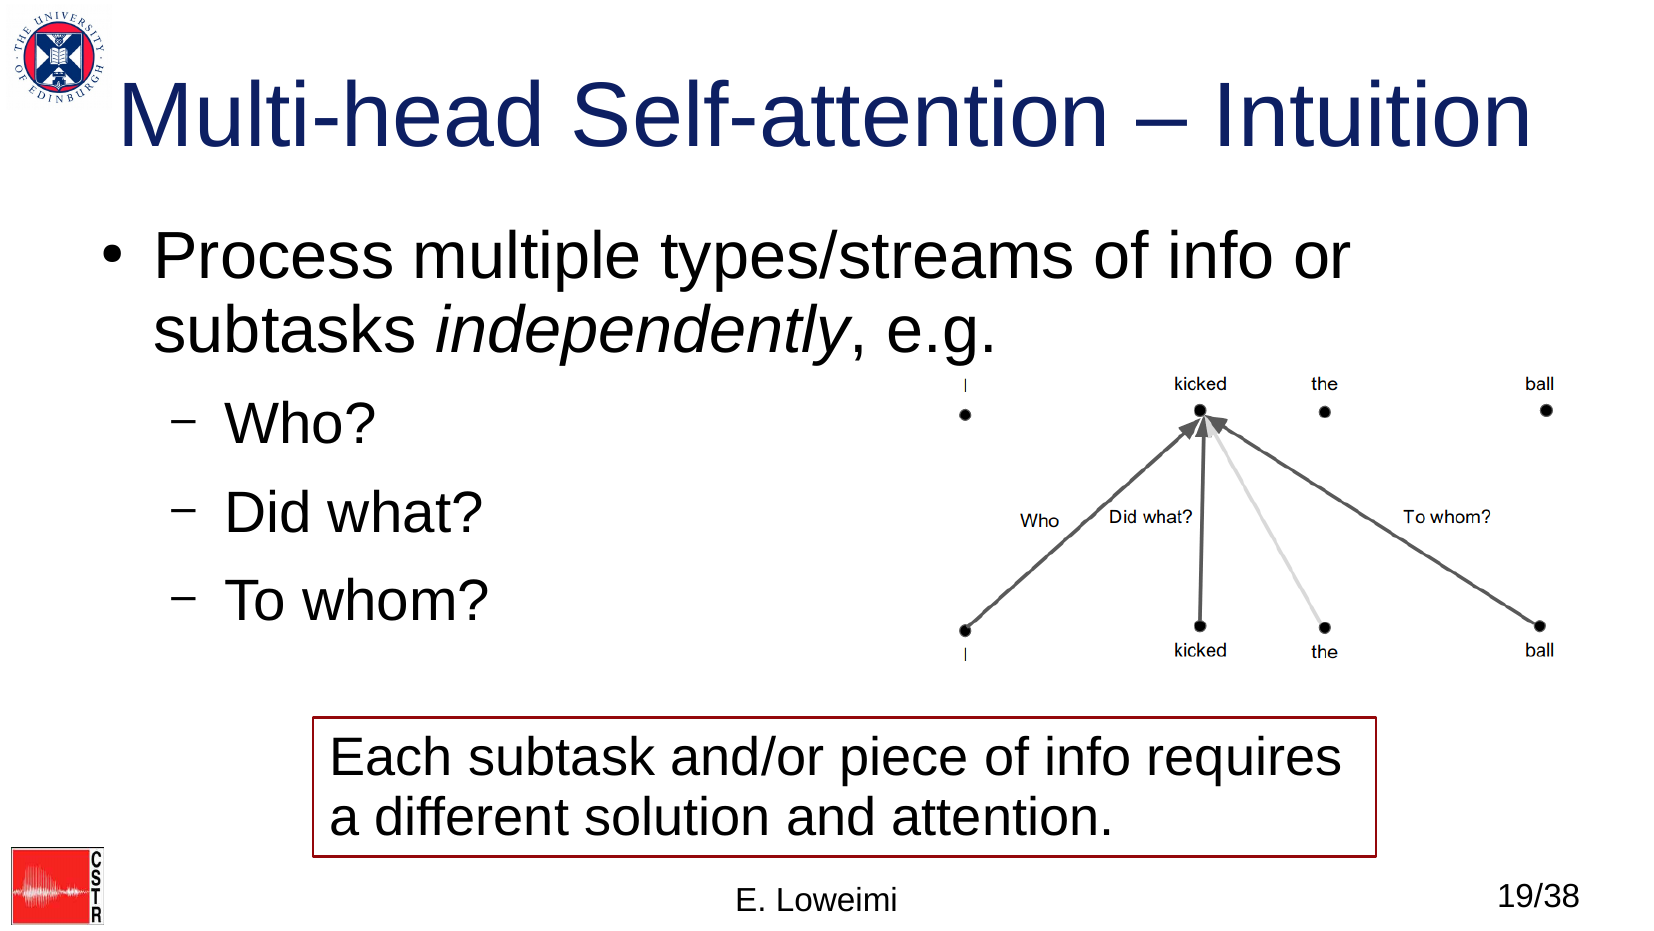

# Multi-head Self-attention – Intuition
Process multiple types/streams of info or subtasks independently, e.g.
Who?
Did what?
To whom?
Each subtask and/or piece of info requires a different solution and attention.
19/38
E. Loweimi